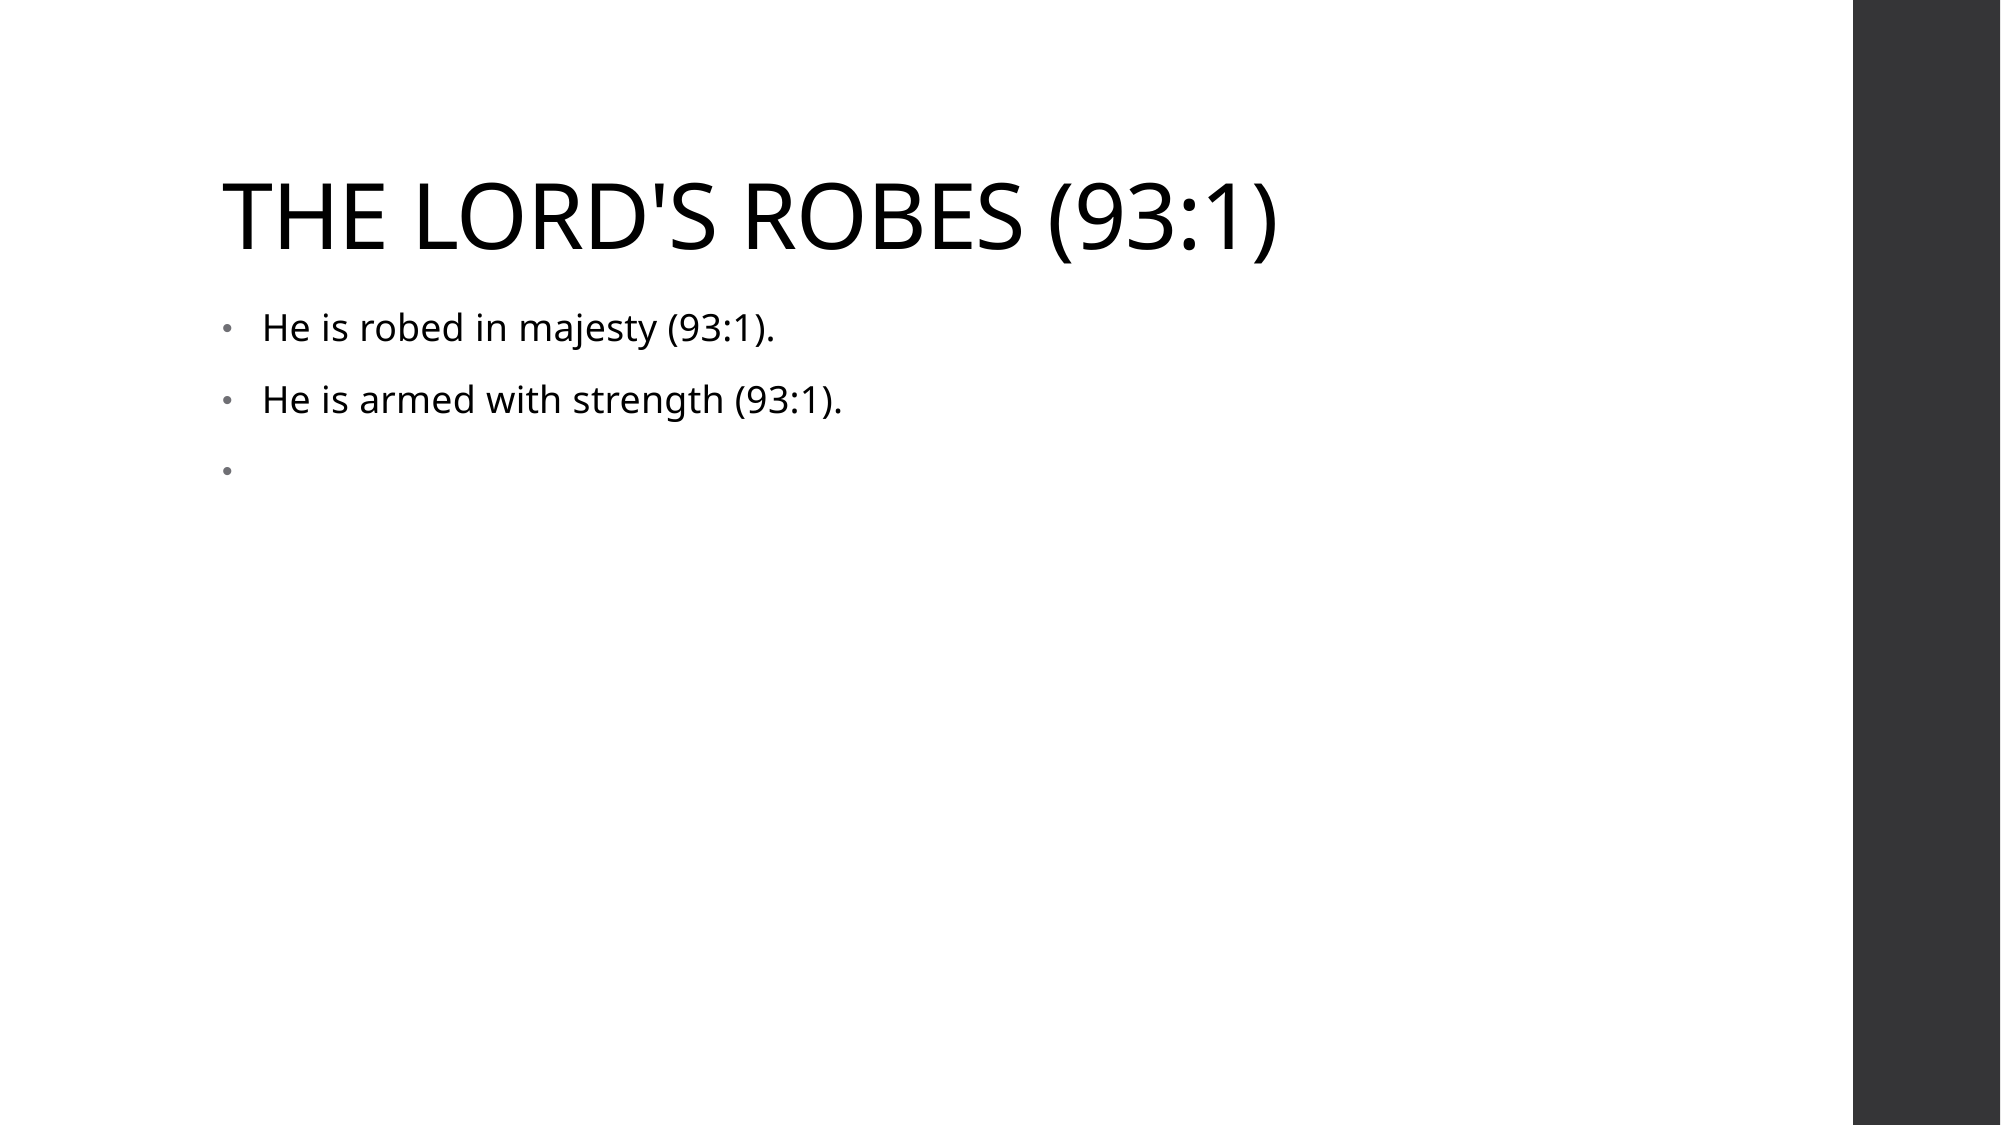

# THE LORD'S ROBES (93:1)
 He is robed in majesty (93:1).
 He is armed with strength (93:1).